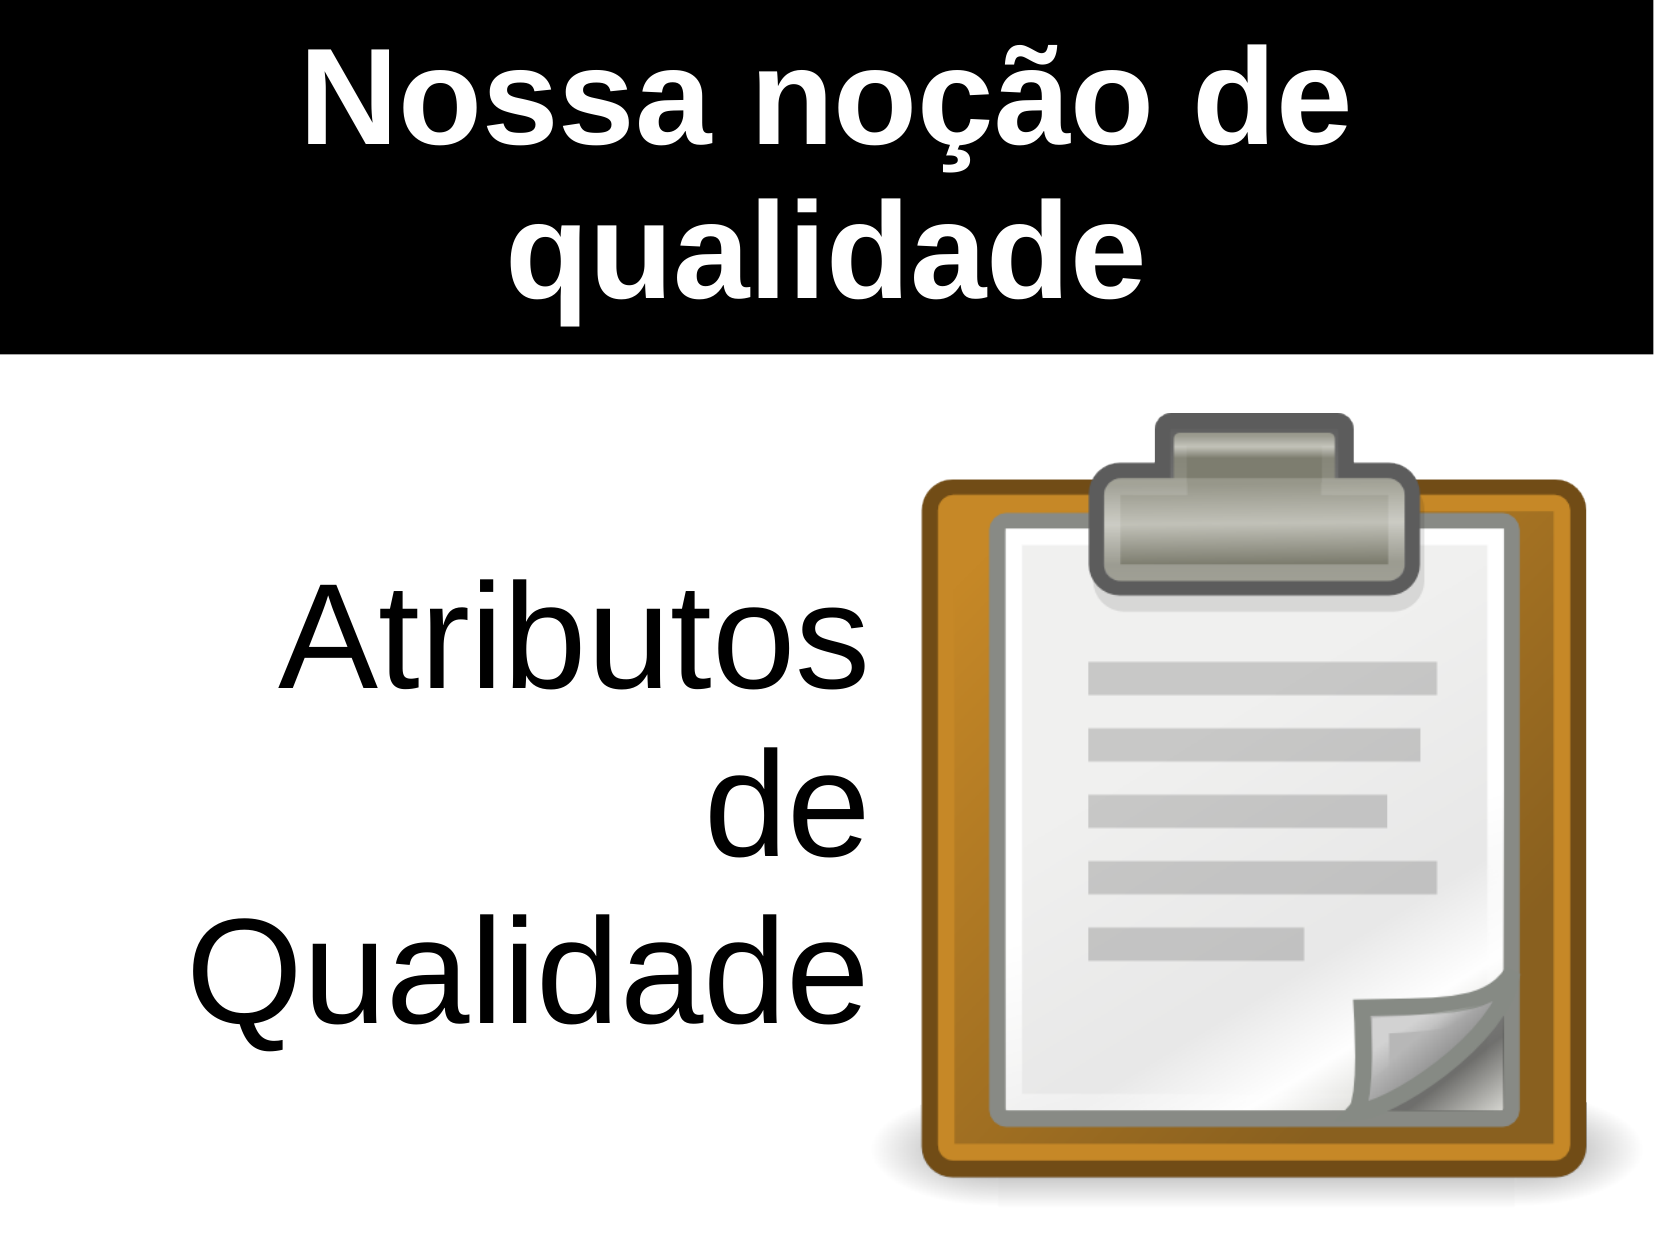

# Nossa noção de qualidade
Atributos de Qualidade